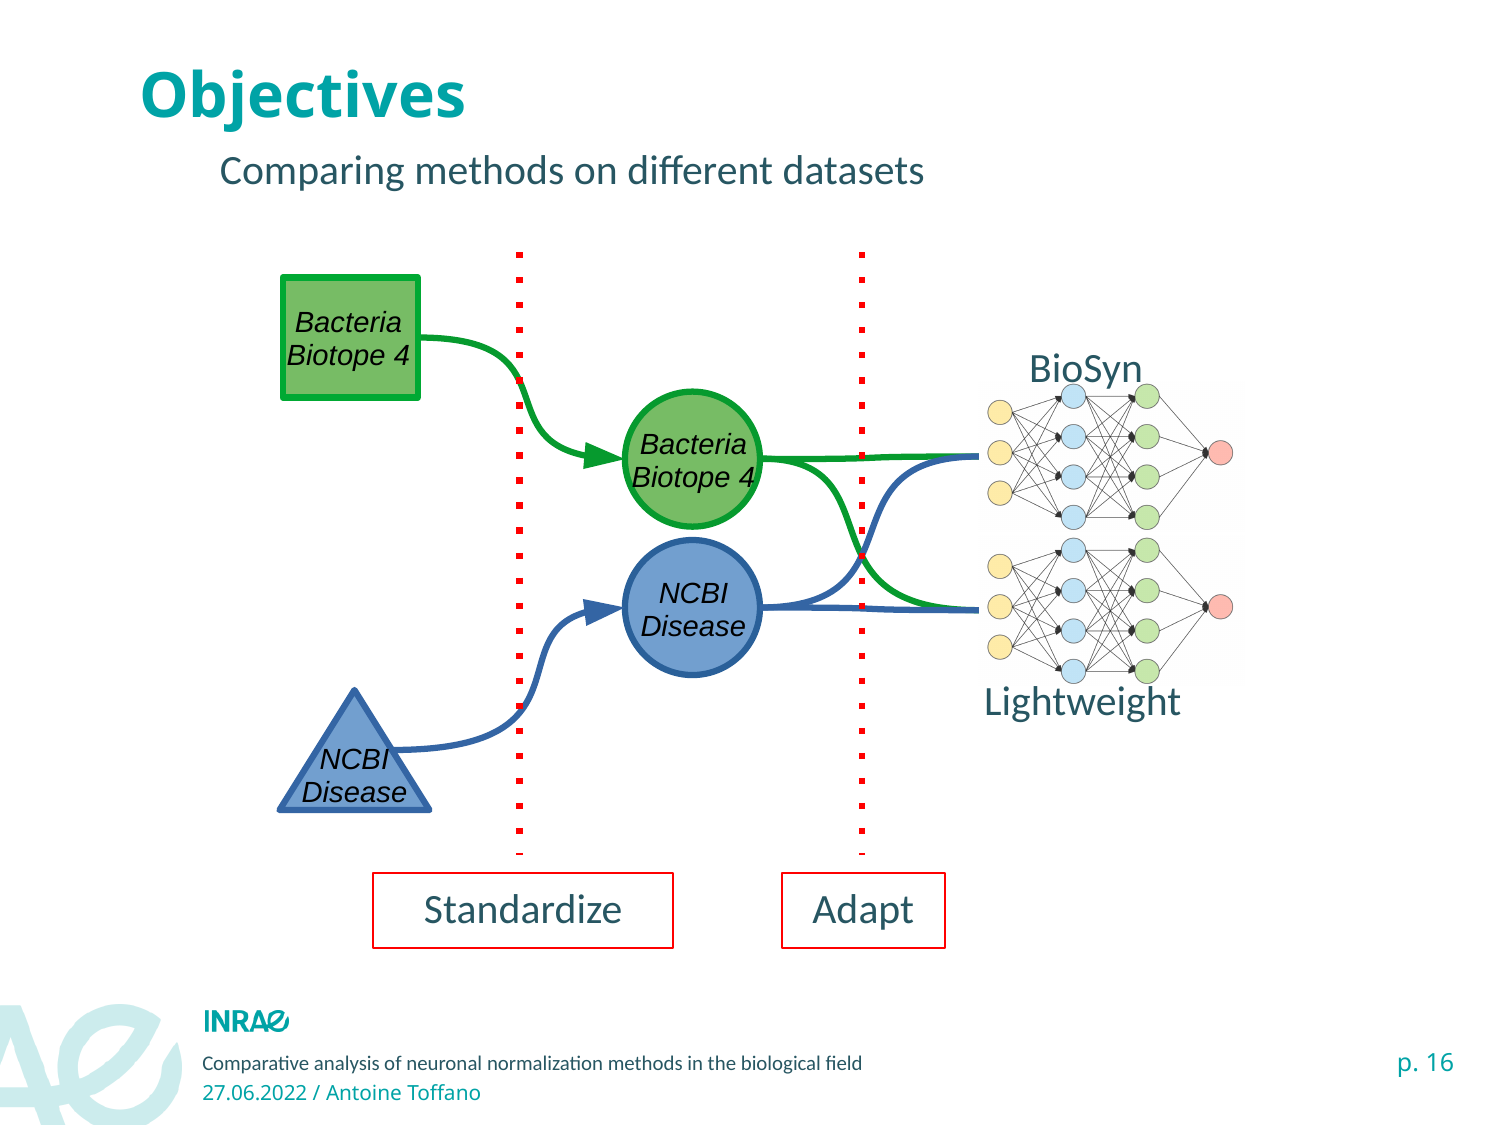

Objectives
Comparing methods on different datasets
Bacteria
Biotope 4
BioSyn
Bacteria
Biotope 4
NCBI Disease
Lightweight
NCBI Disease
Standardize
Adapt